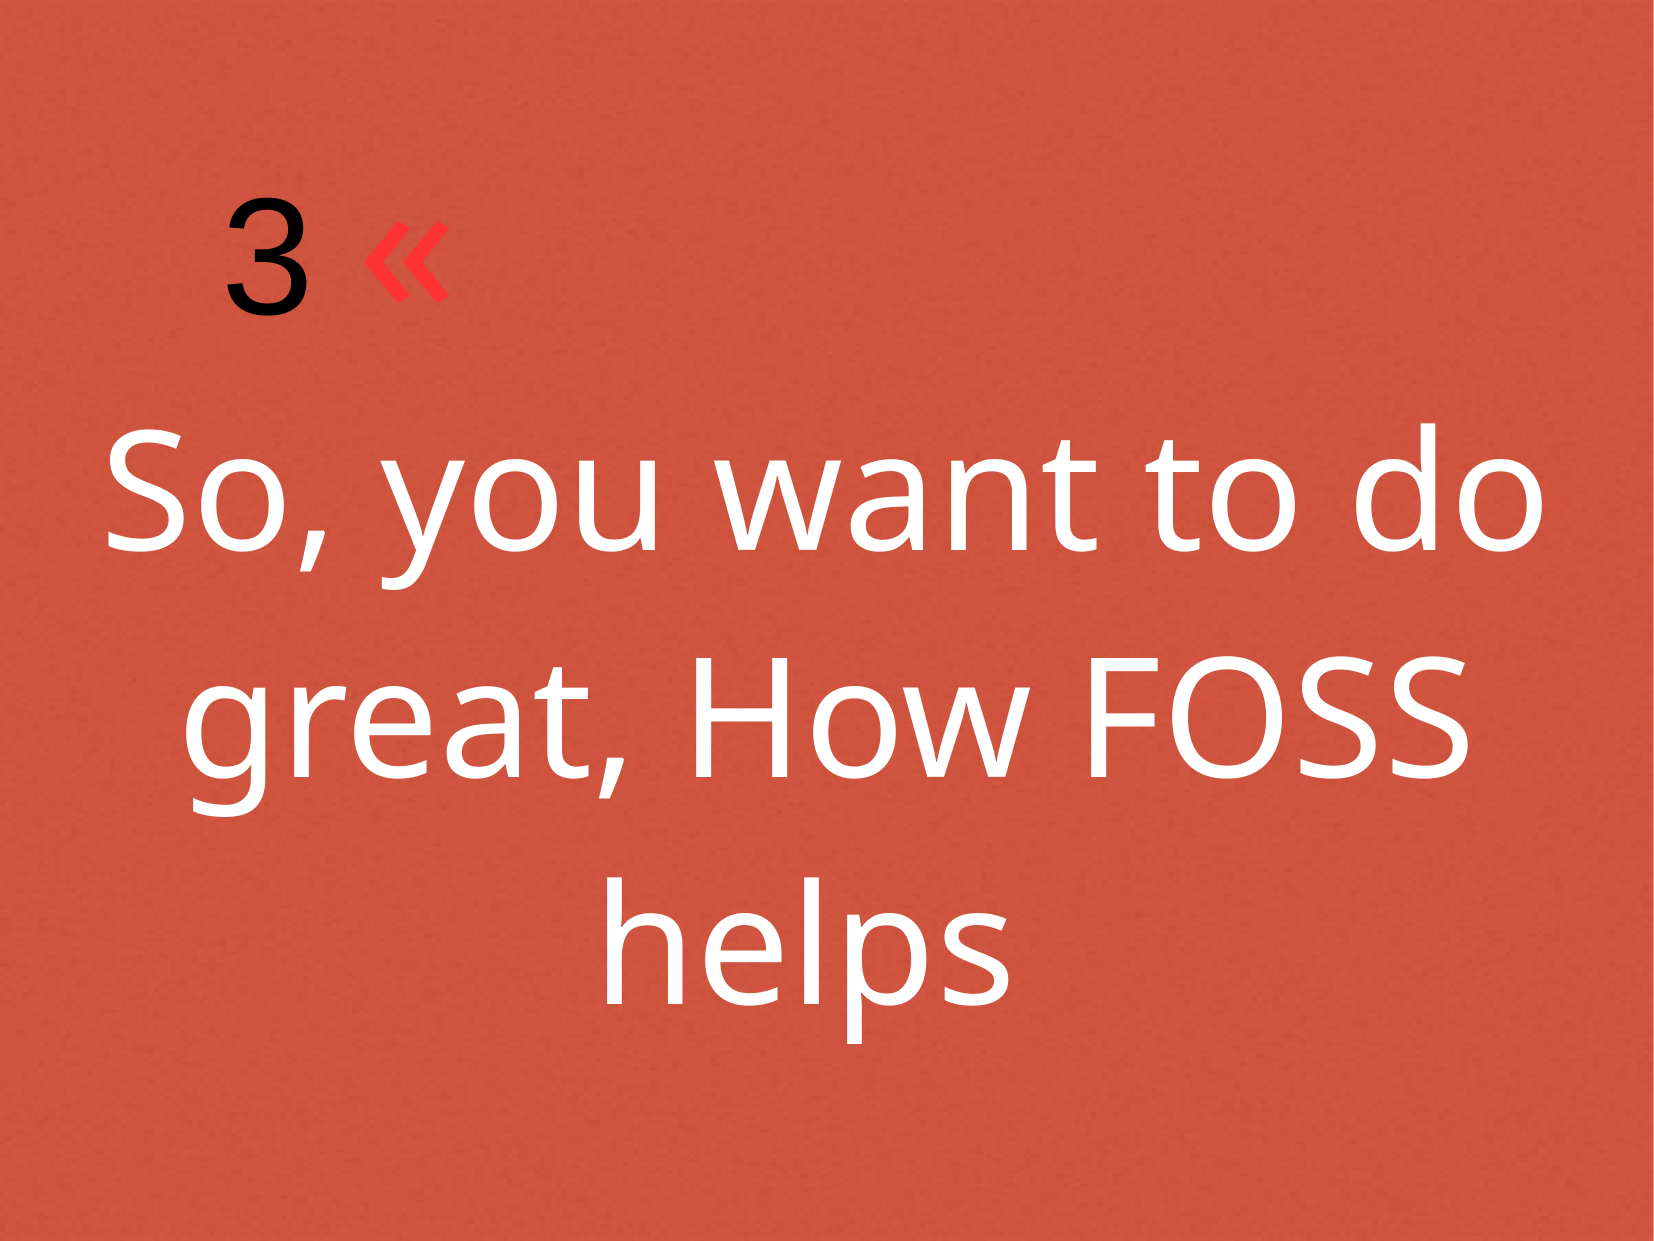

# 3 «
So, you want to do great, How FOSS helps